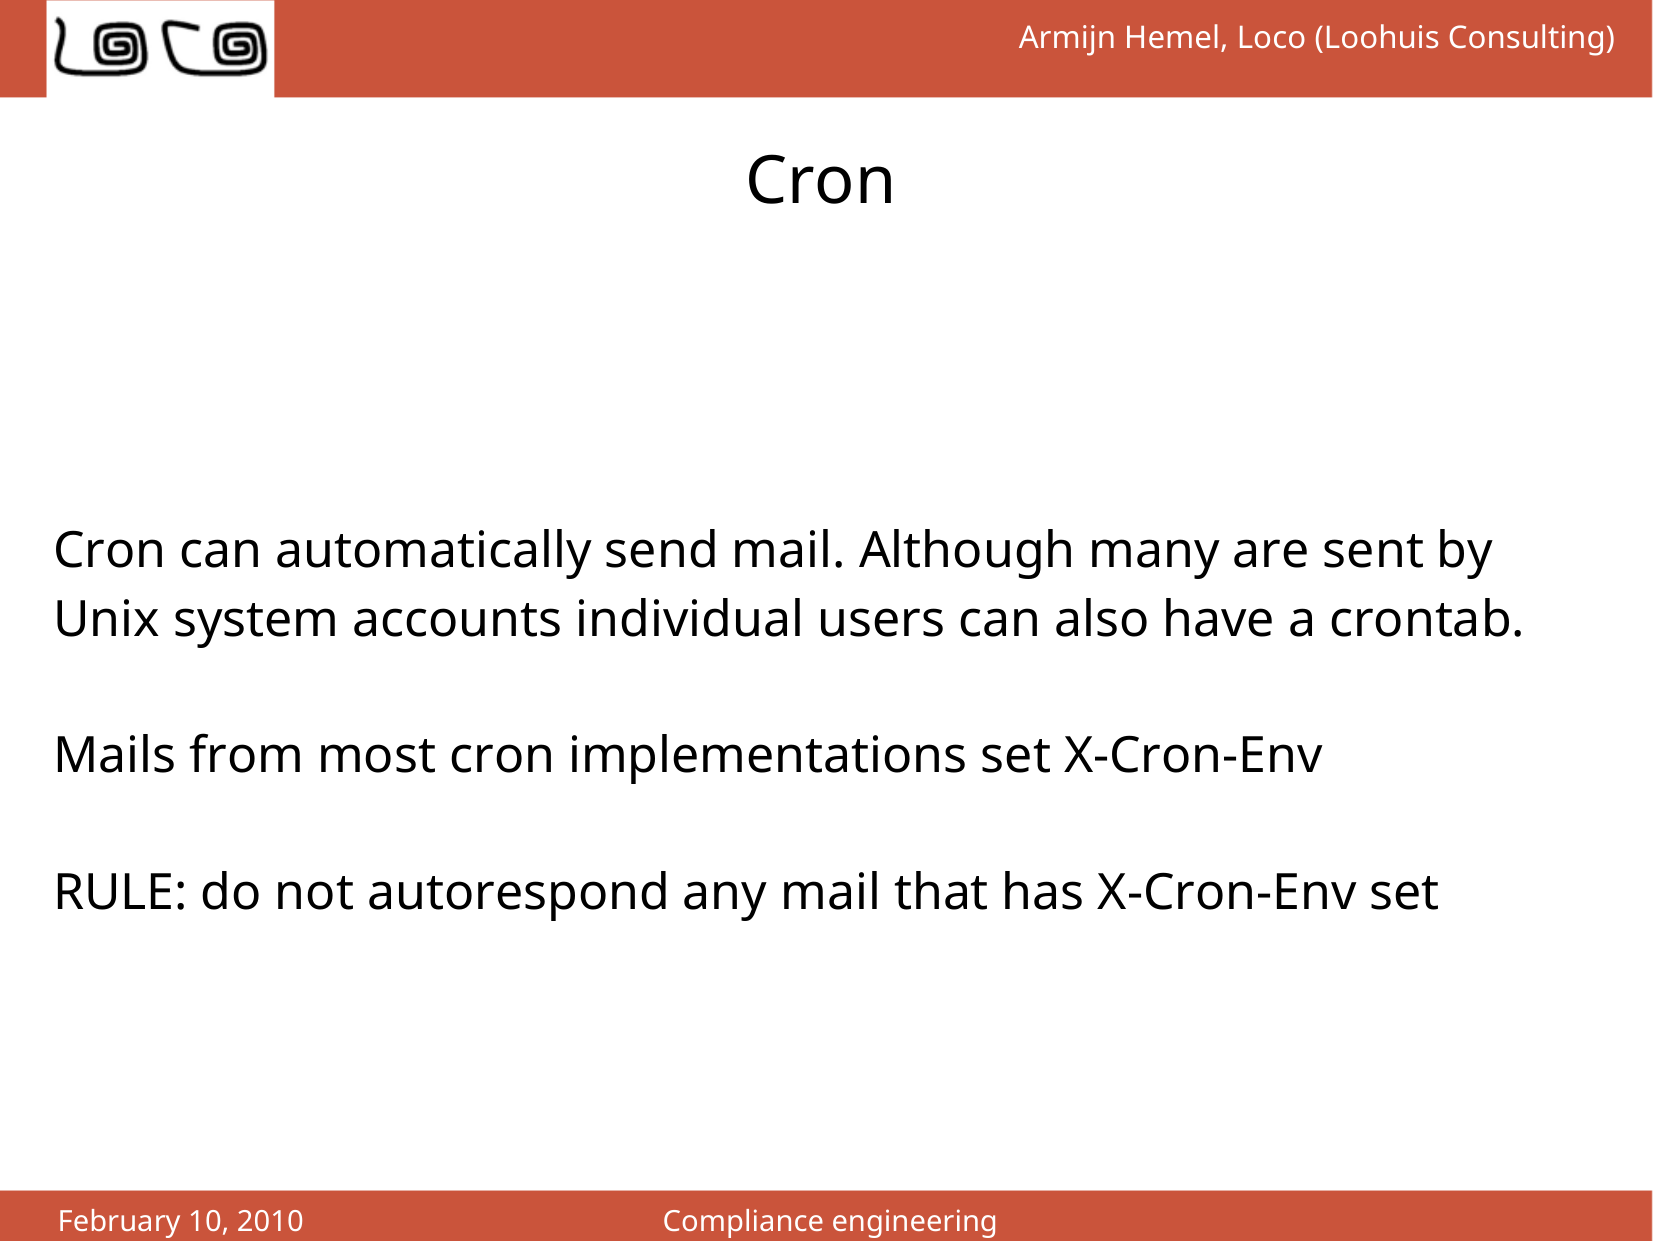

# Cron
Cron can automatically send mail. Although many are sent by Unix system accounts individual users can also have a crontab.
Mails from most cron implementations set X-Cron-Env
RULE: do not autorespond any mail that has X-Cron-Env set
Comet: practical solution or crutch?